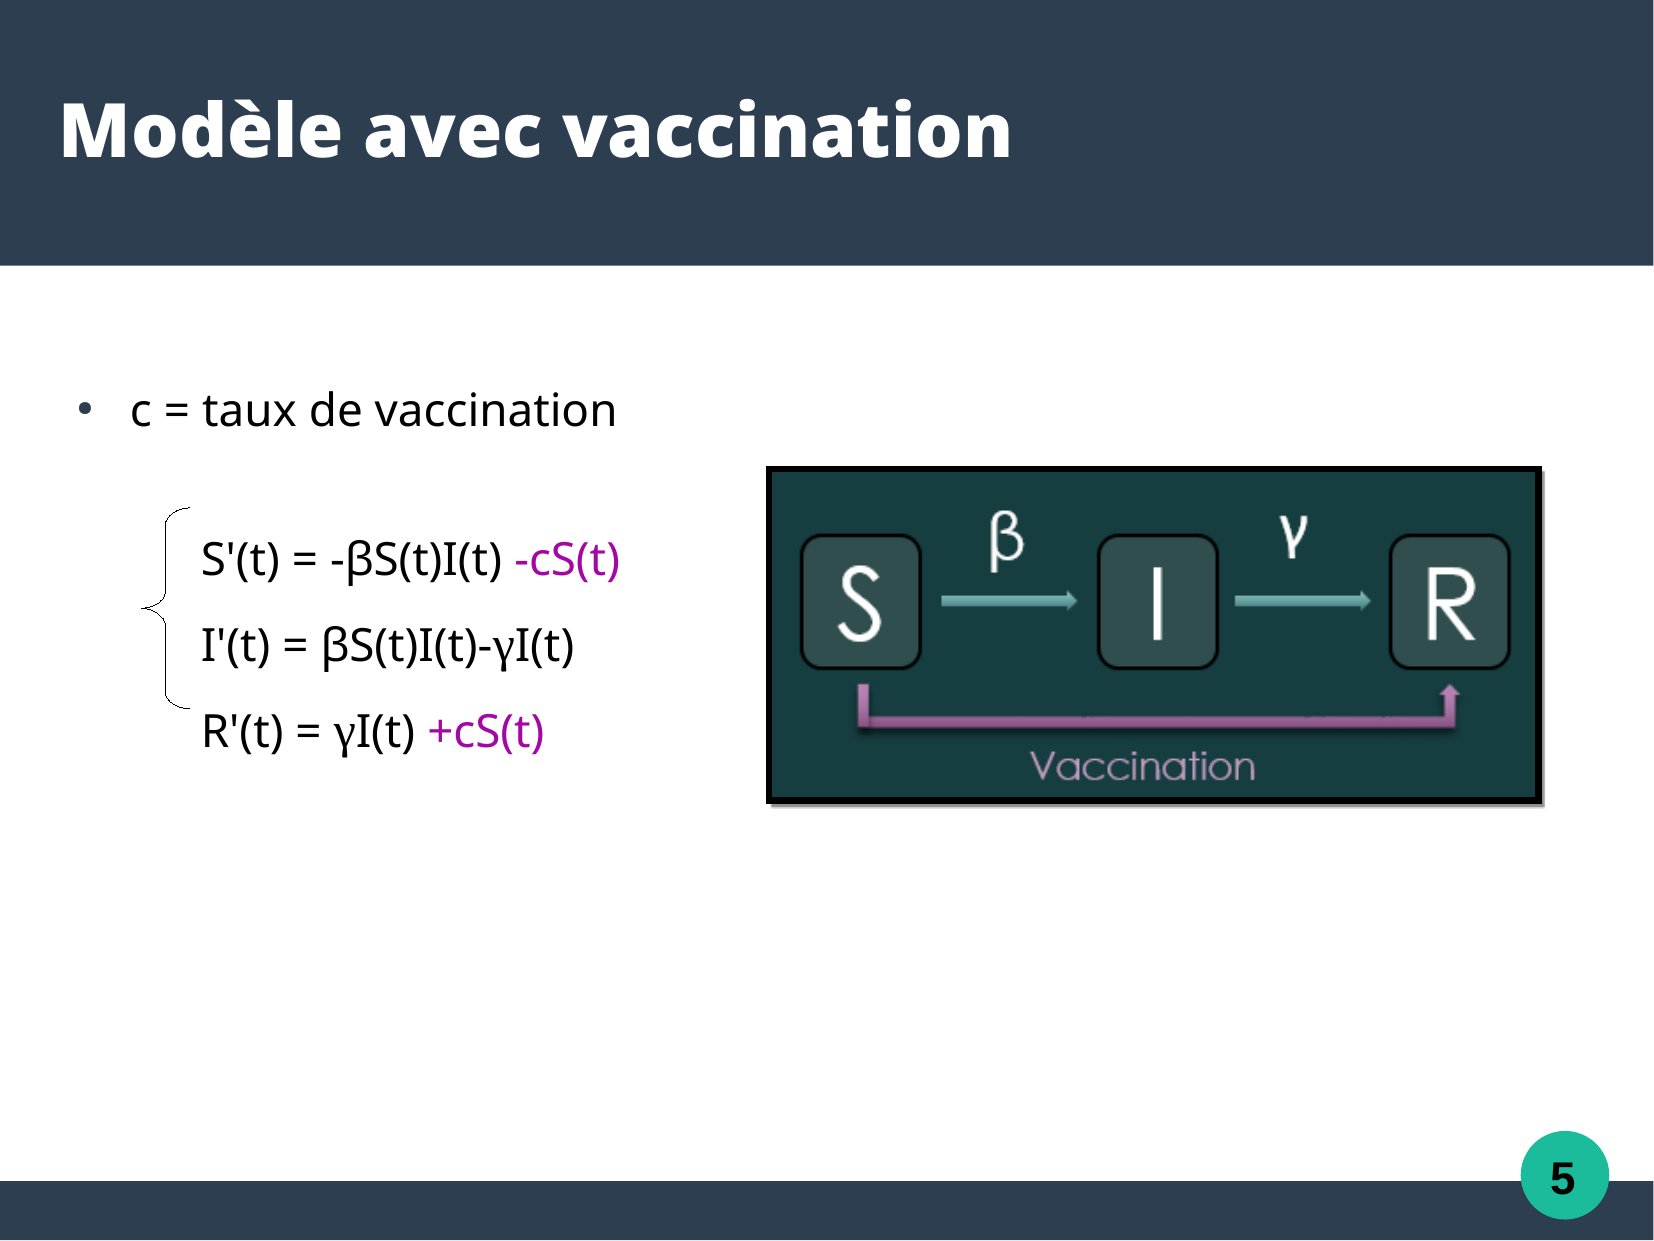

# Modèle avec vaccination
c = taux de vaccination
S'(t) = -βS(t)I(t) -cS(t)
I'(t) = βS(t)I(t)-γI(t)
R'(t) = γI(t) +cS(t)
5